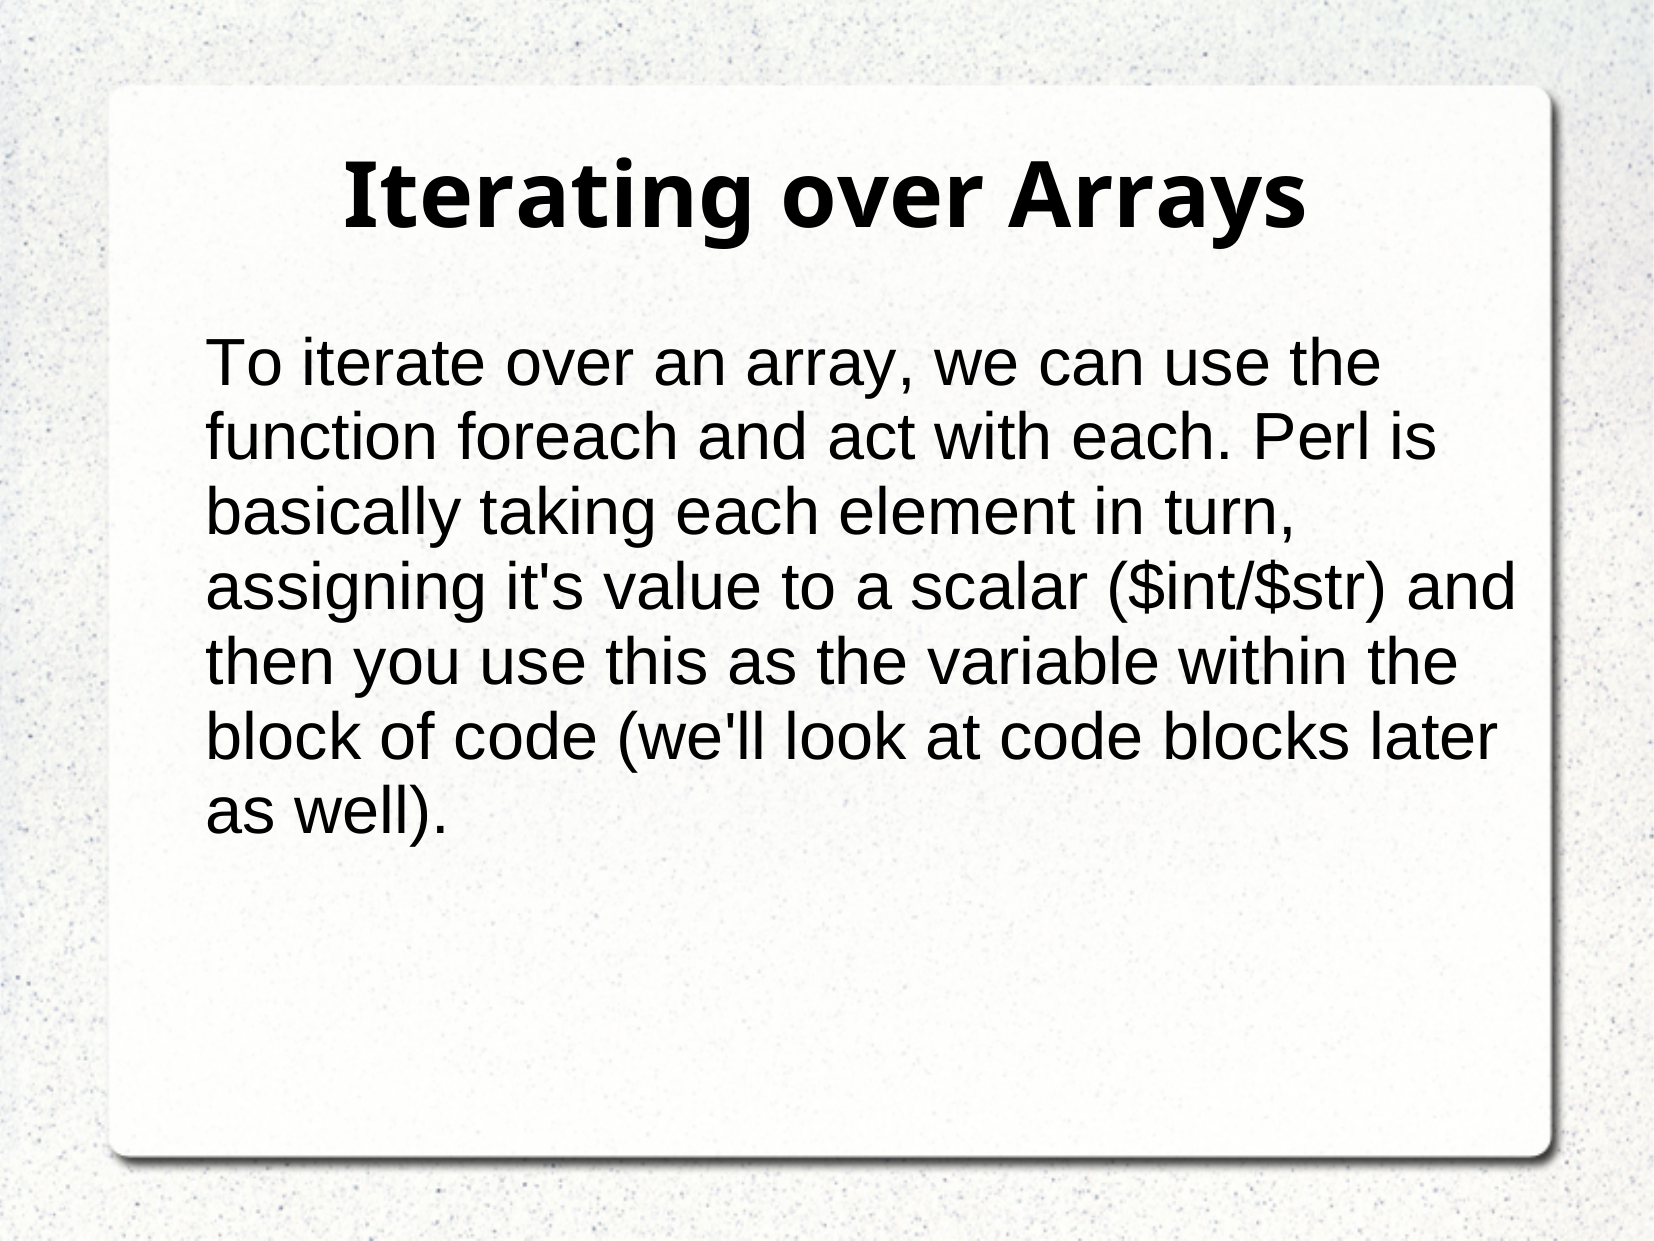

# Iterating over Arrays
To iterate over an array, we can use the function foreach and act with each. Perl is basically taking each element in turn, assigning it's value to a scalar ($int/$str) and then you use this as the variable within the block of code (we'll look at code blocks later as well).